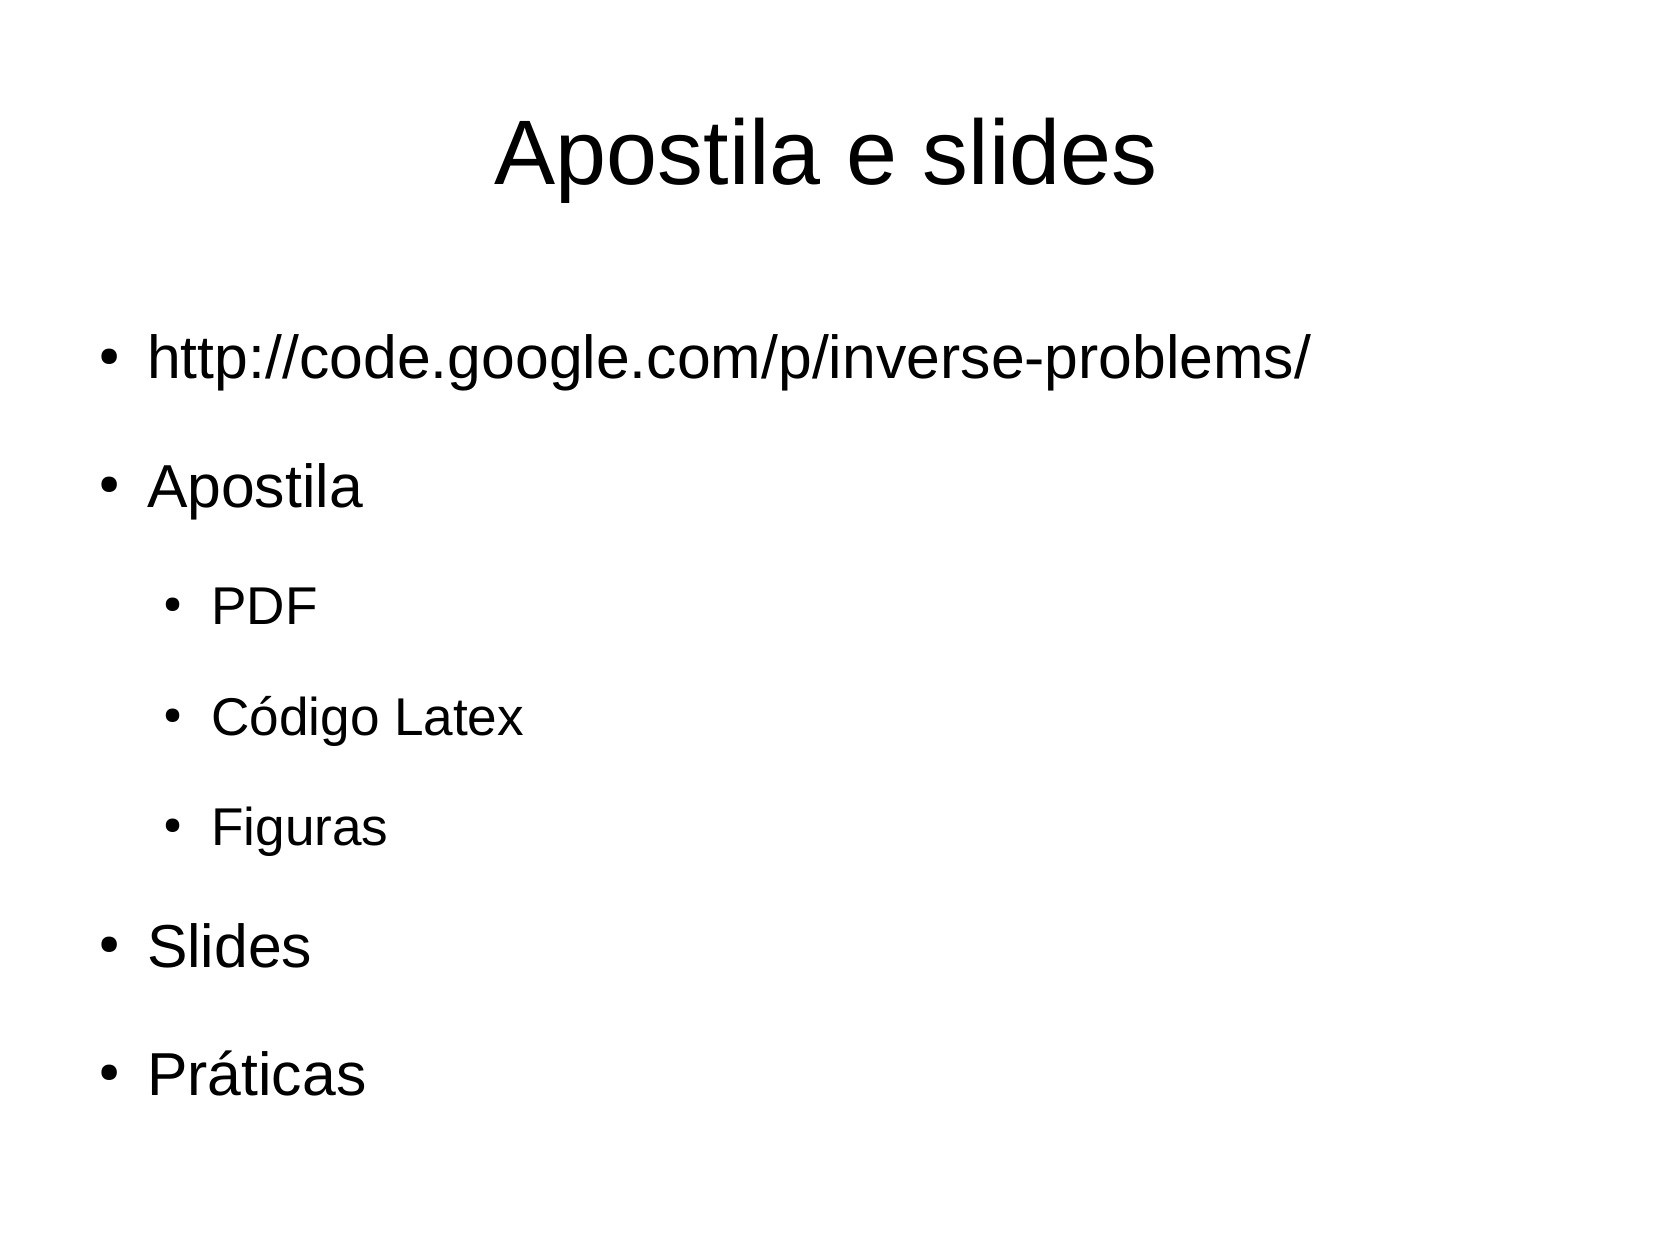

# Apostila e slides
http://code.google.com/p/inverse-problems/
Apostila
PDF
Código Latex
Figuras
Slides
Práticas